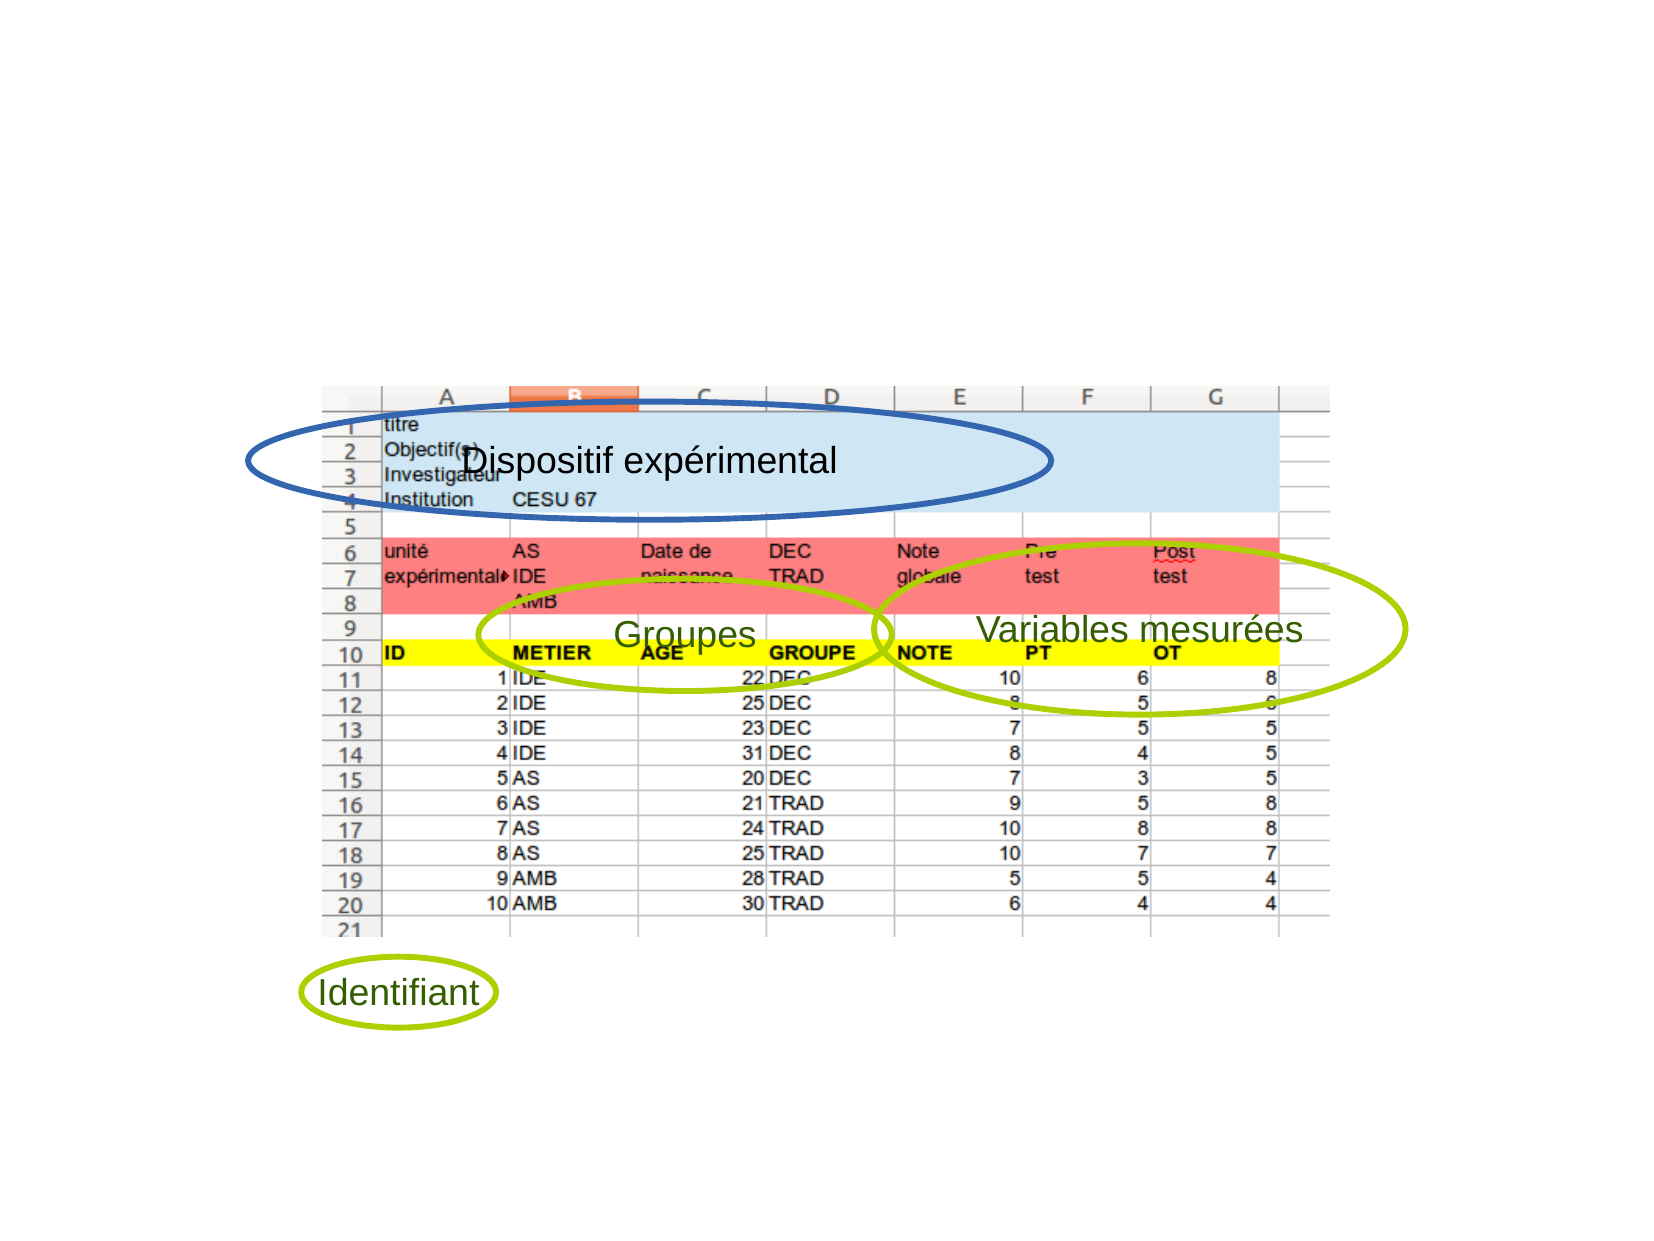

#
Dispositif expérimental
Variables mesurées
Groupes
Identifiant